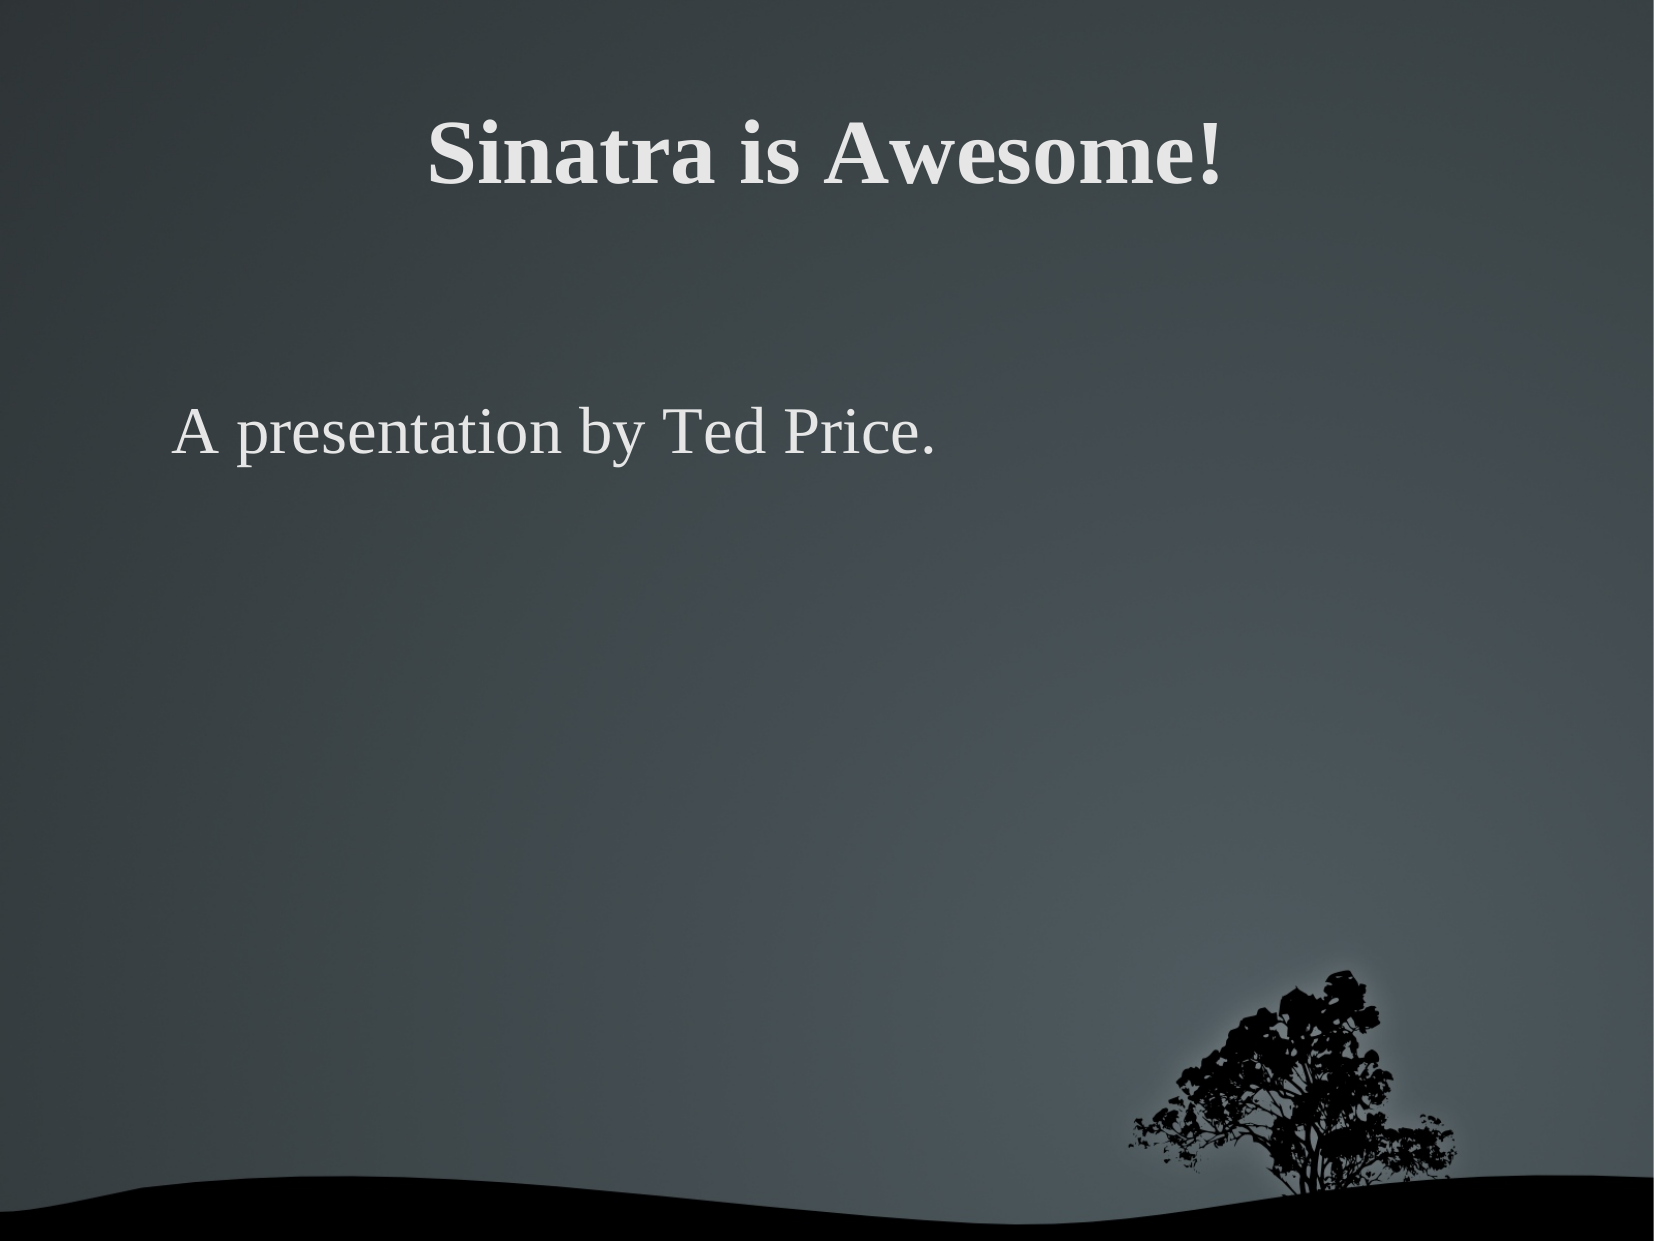

# Sinatra is Awesome!
A presentation by Ted Price.